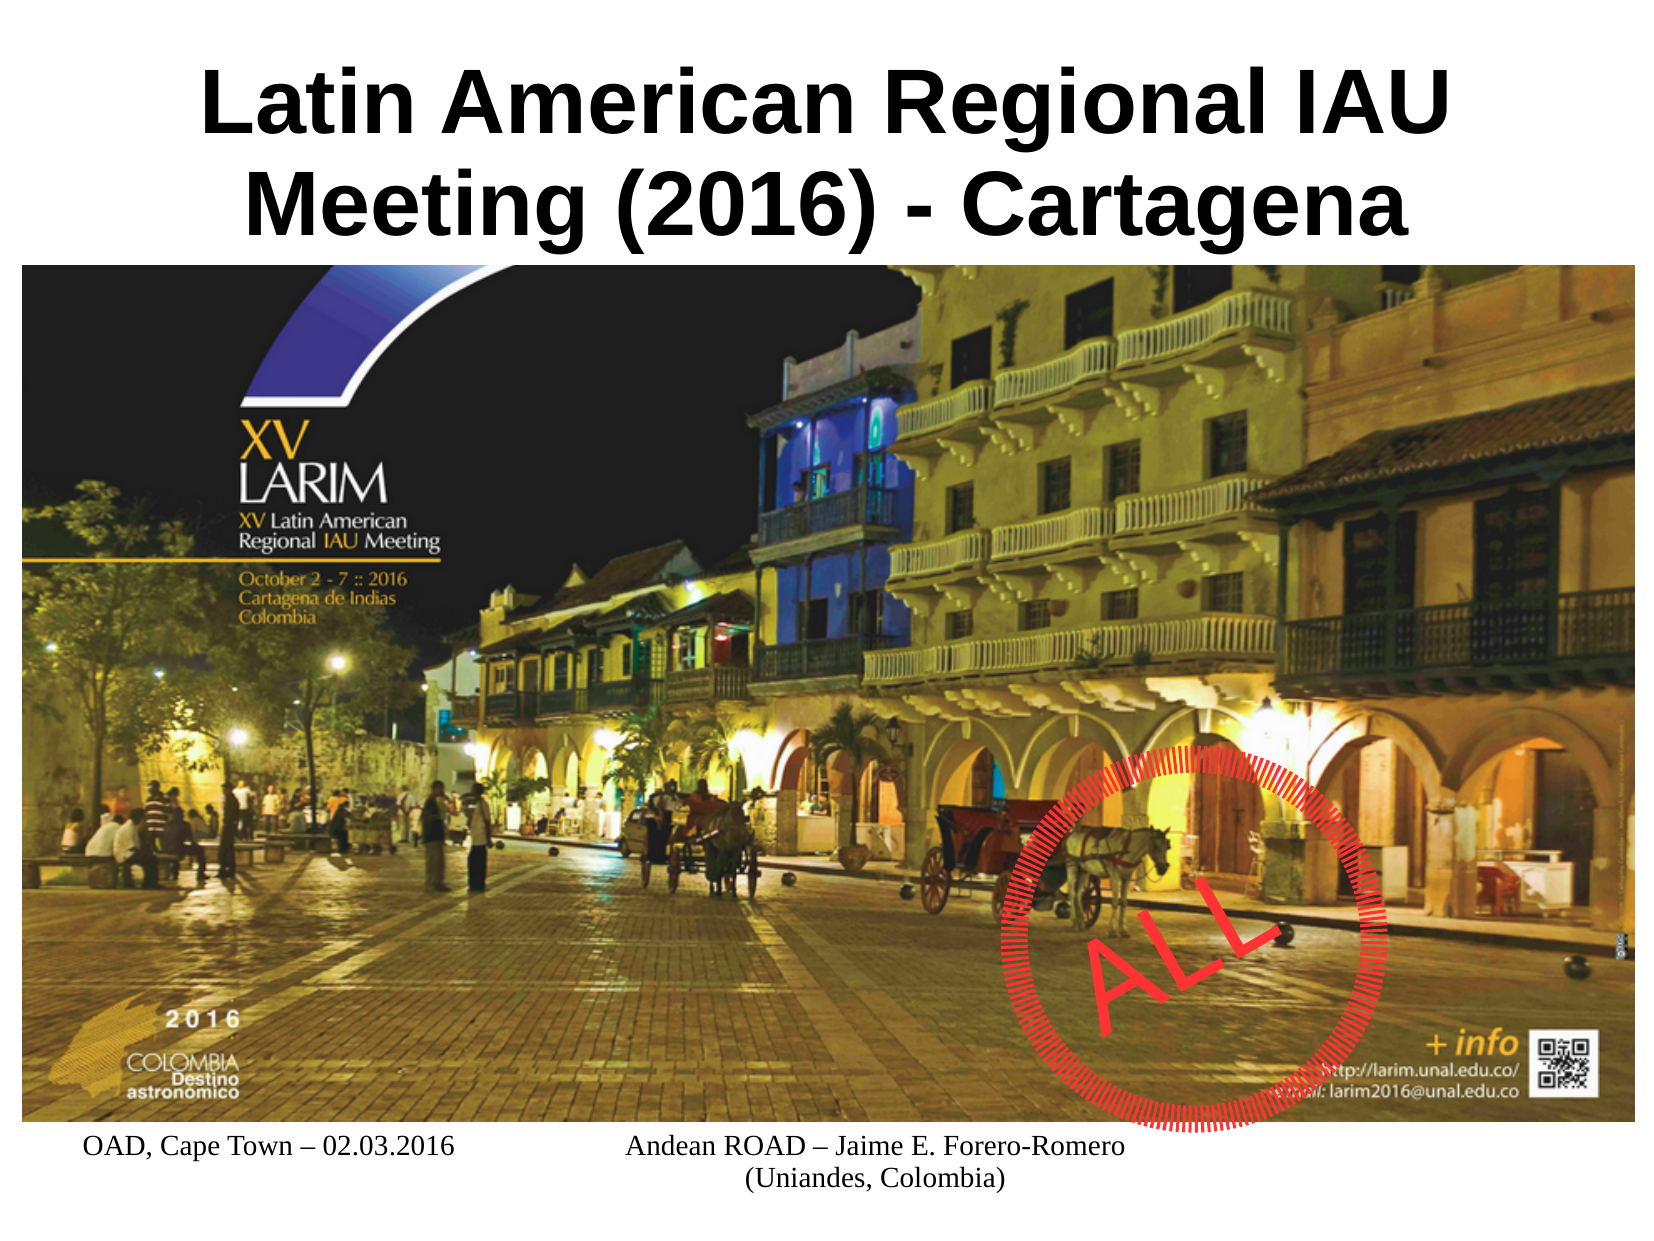

# Latin American Regional IAU Meeting (2016) - Cartagena
ALL